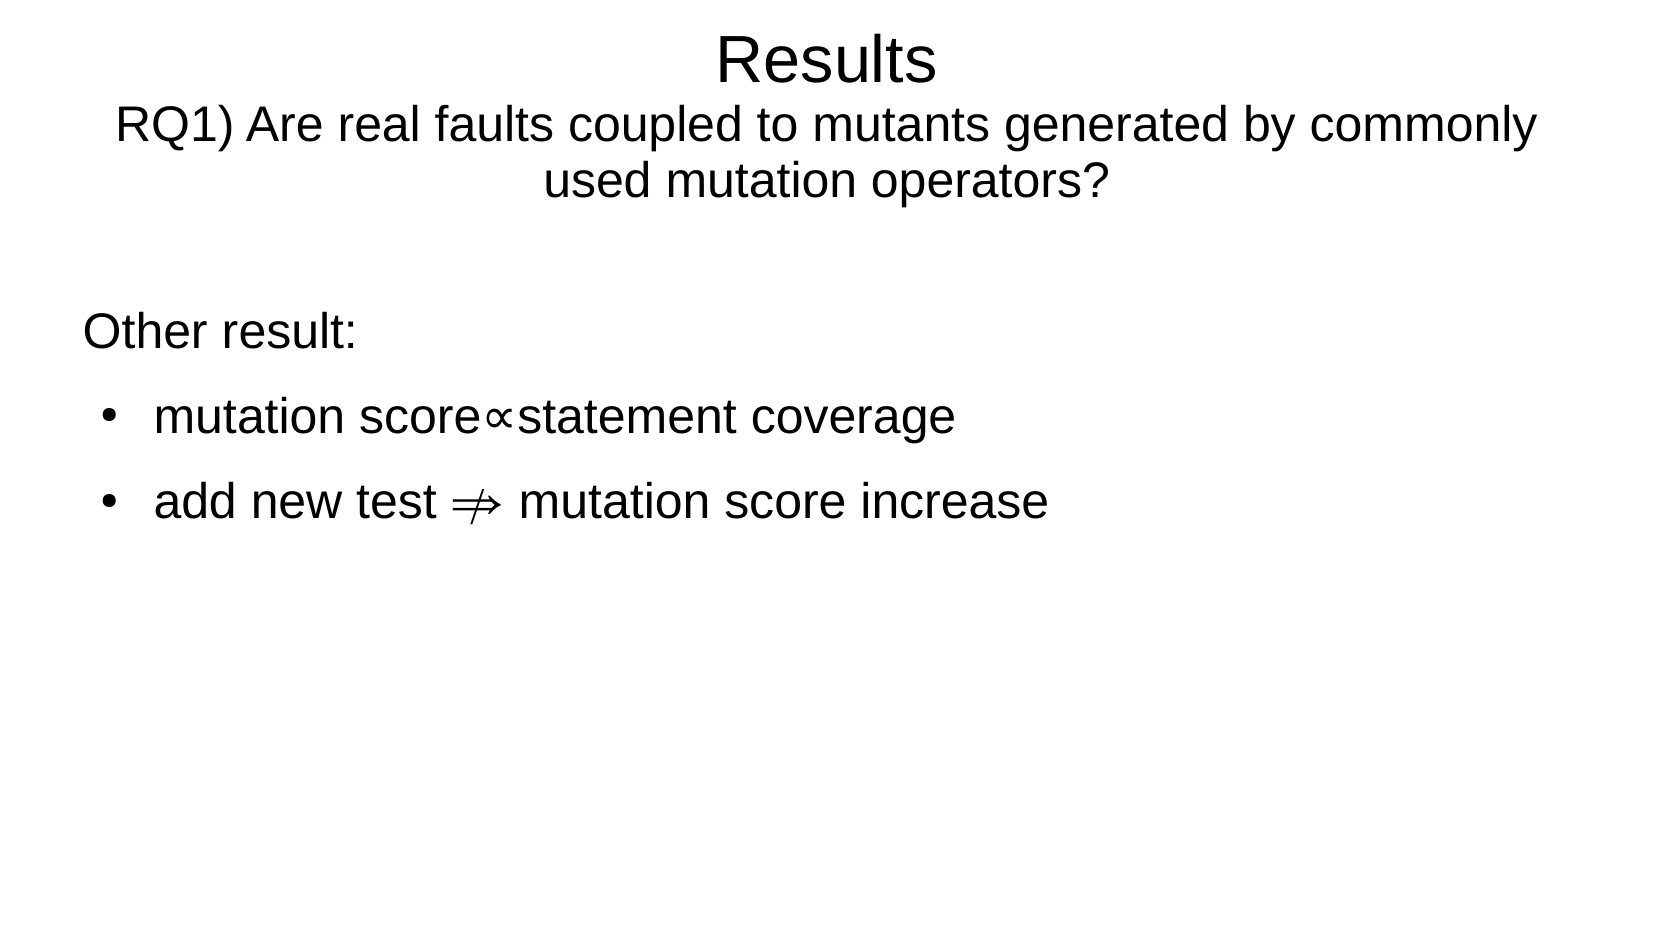

# Results RQ1) Are real faults coupled to mutants generated by commonly used mutation operators?
Other result:
mutation score∝statement coverage
add new test ⇏ mutation score increase